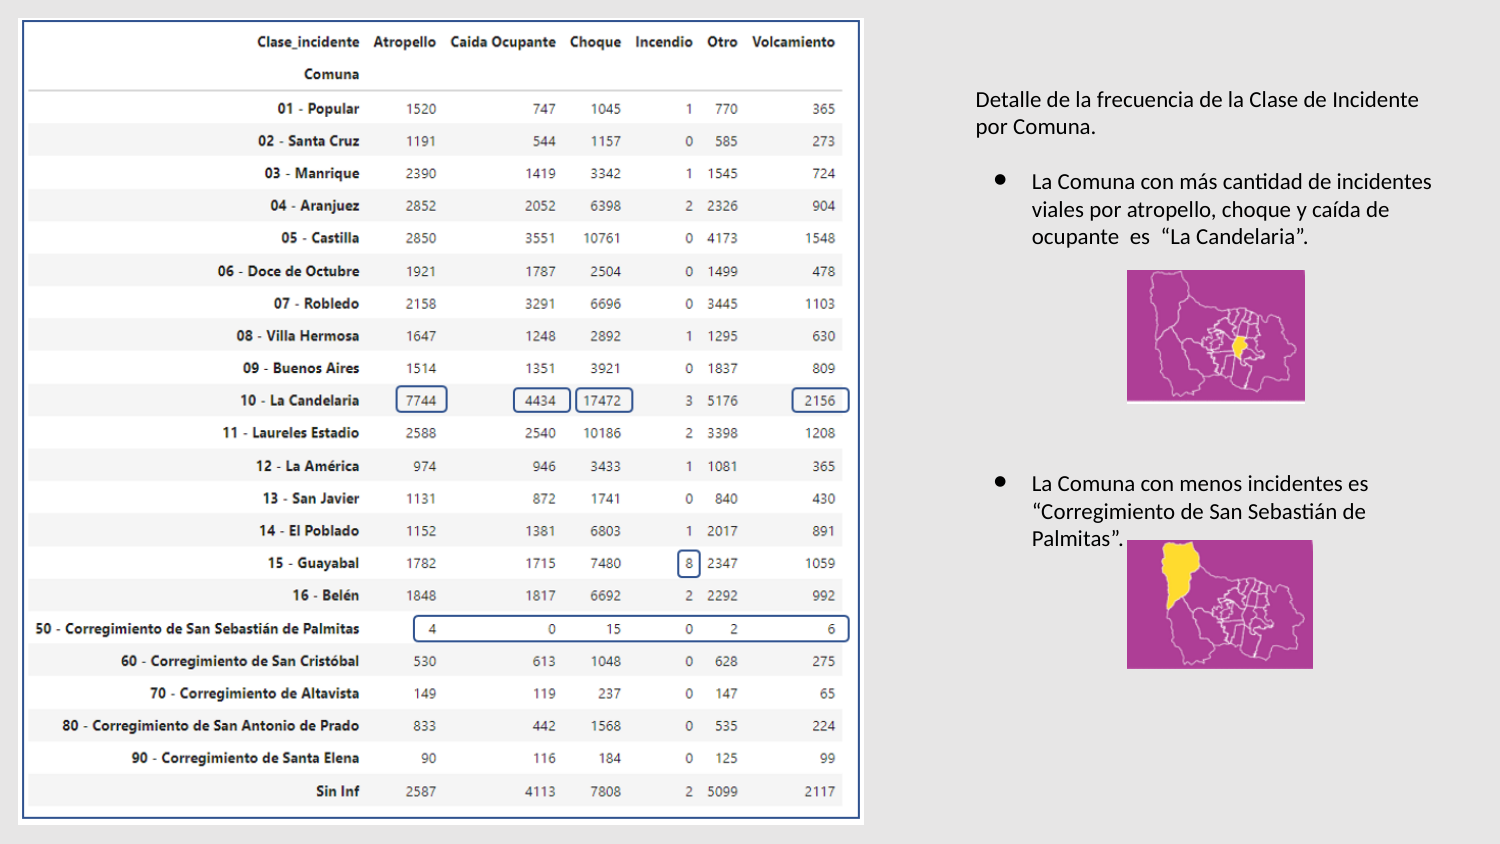

Detalle de la frecuencia de la Clase de Incidente por Comuna.
La Comuna con más cantidad de incidentes viales por atropello, choque y caída de ocupante es “La Candelaria”.
La Comuna con menos incidentes es “Corregimiento de San Sebastián de Palmitas”.